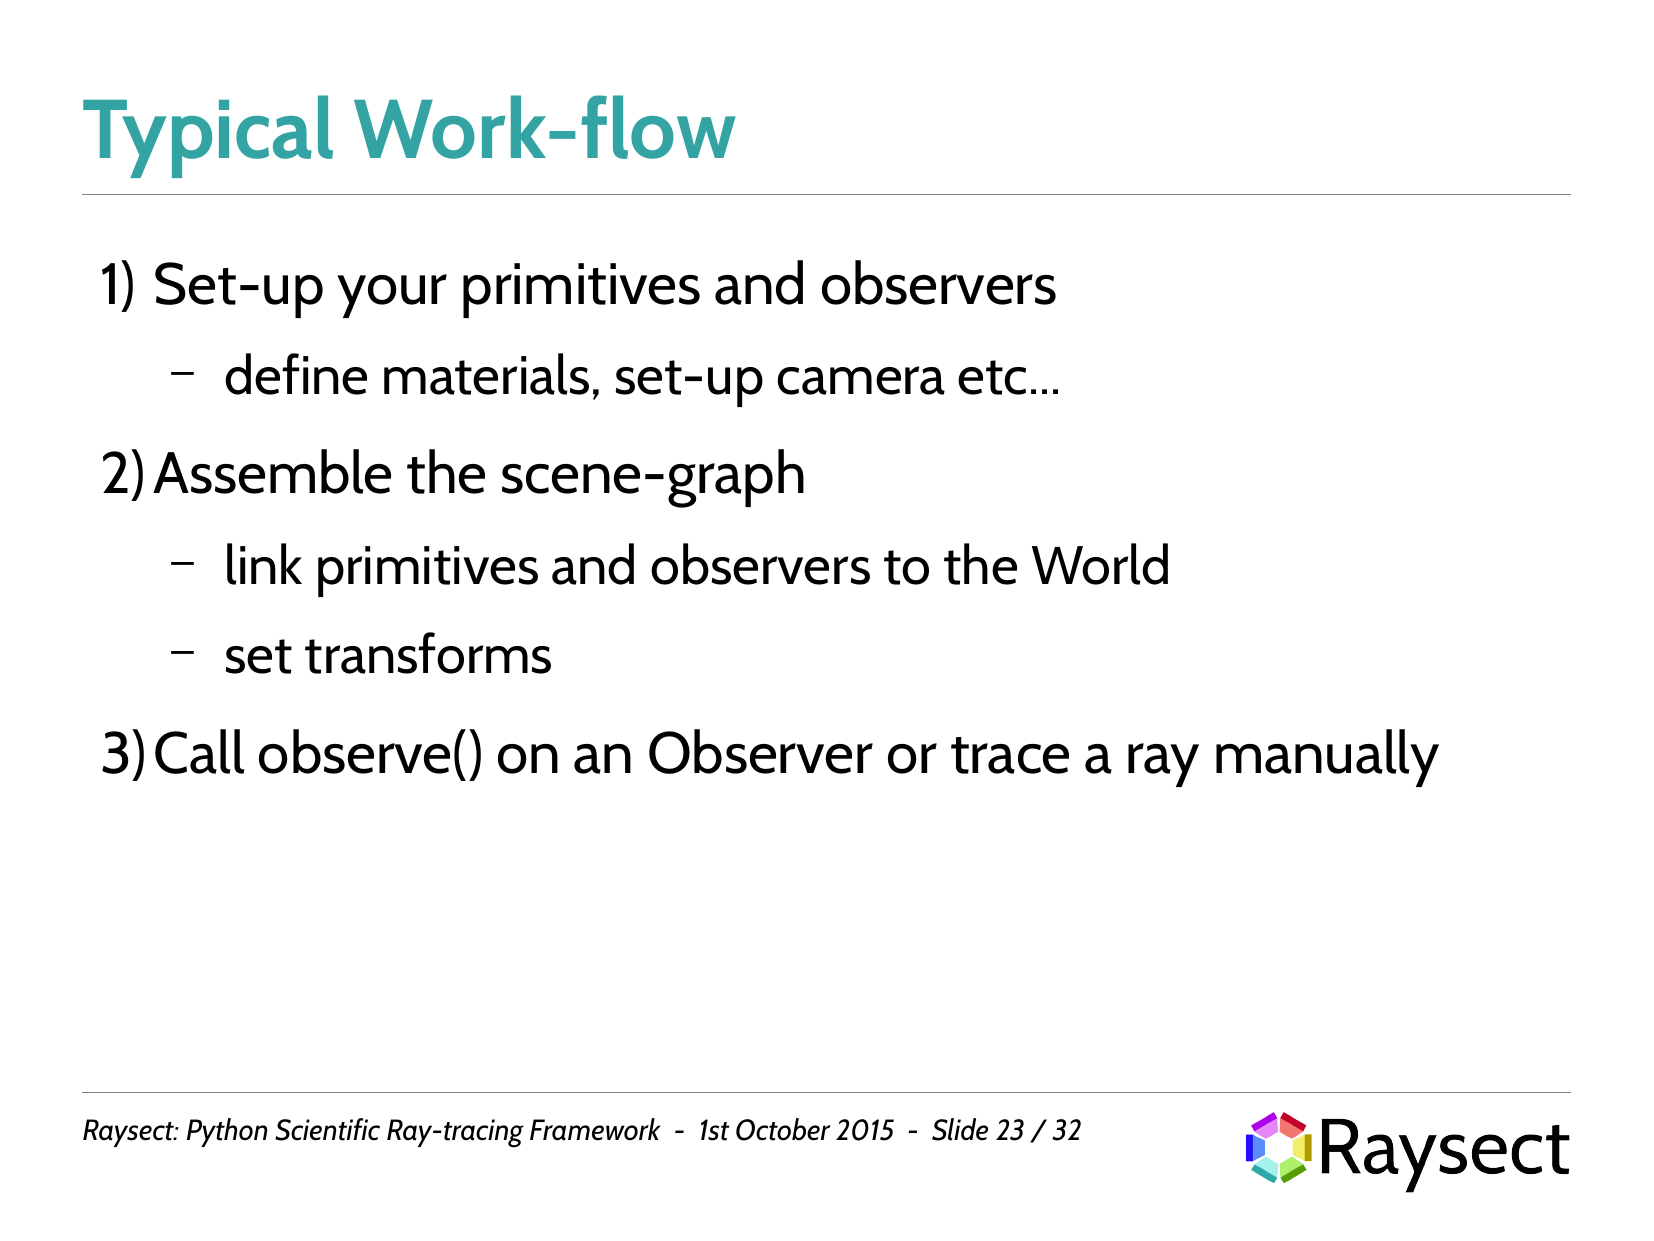

# Typical Work-flow
Set-up your primitives and observers
define materials, set-up camera etc...
Assemble the scene-graph
link primitives and observers to the World
set transforms
Call observe() on an Observer or trace a ray manually
1st October 2015